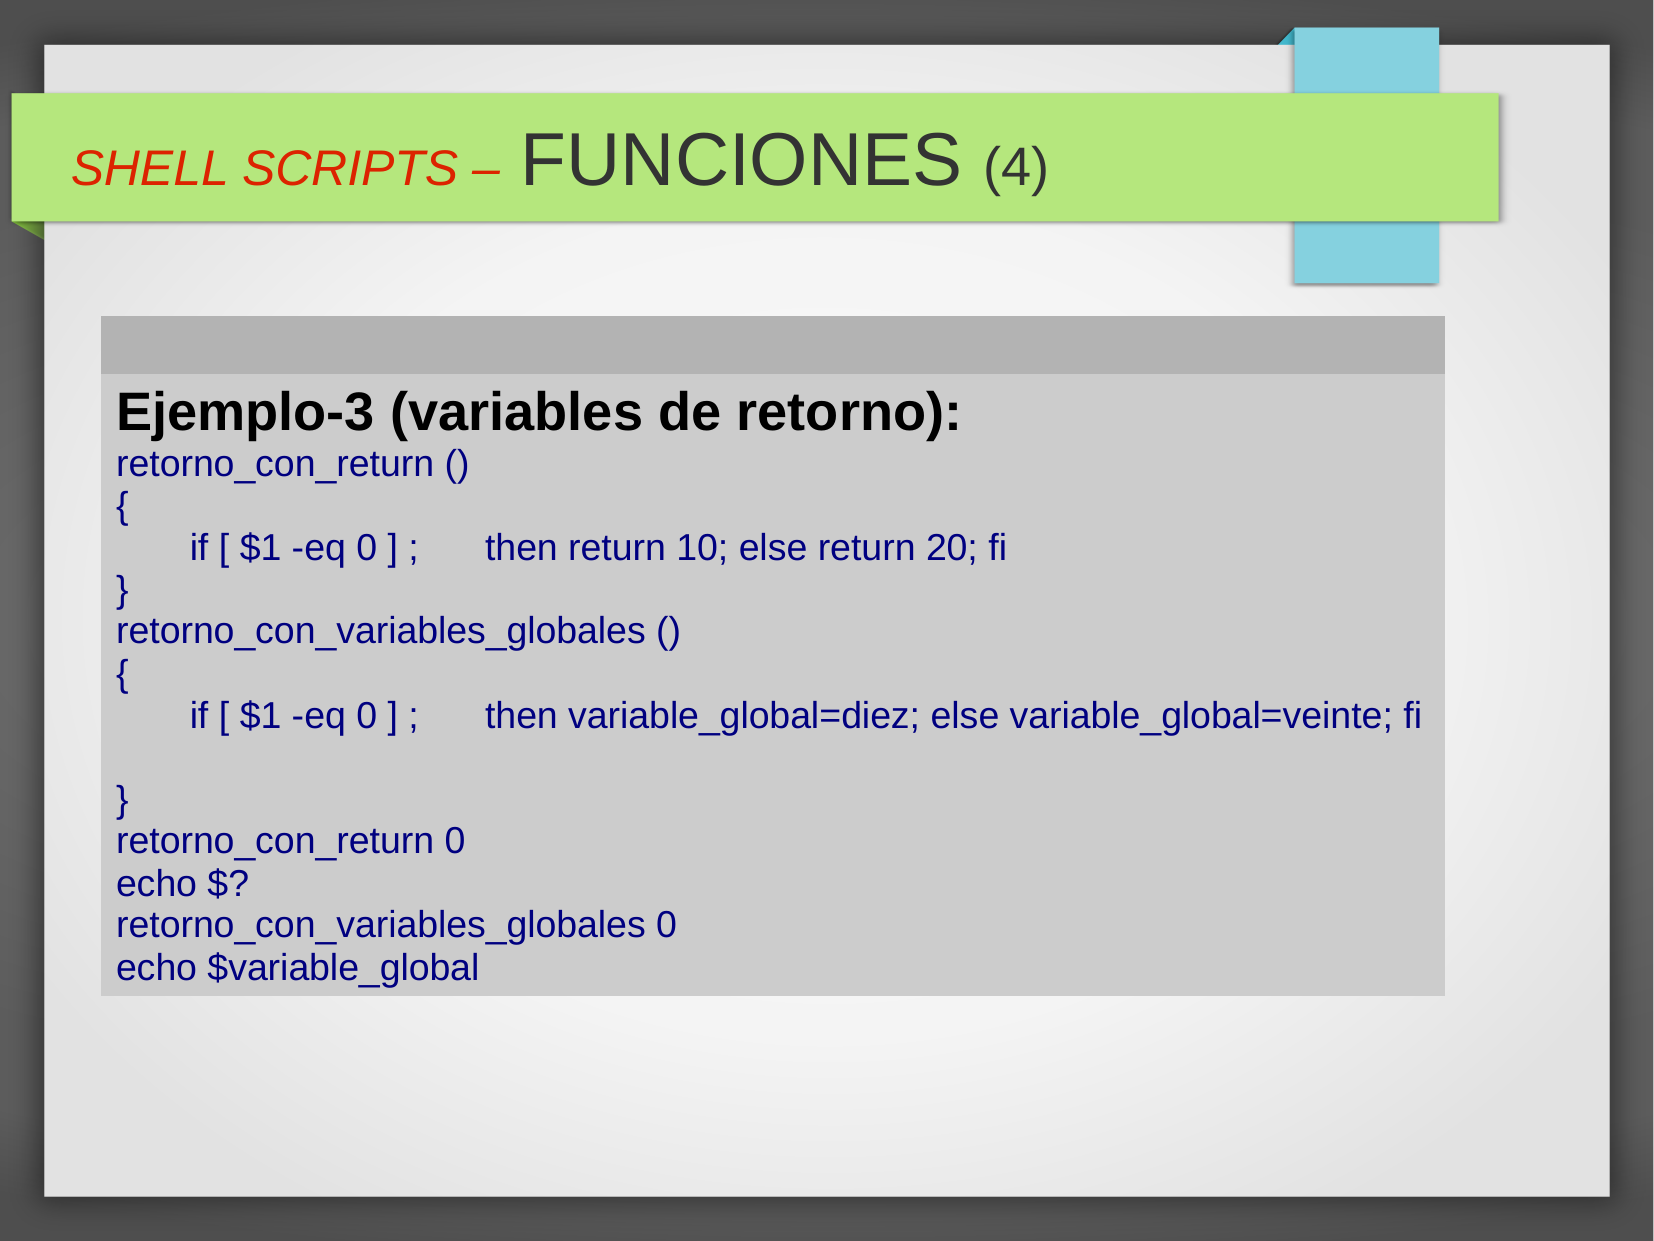

# SHELL SCRIPTS – FUNCIONES (4)
| |
| --- |
| Ejemplo-3 (variables de retorno): retorno\_con\_return () { if [ $1 -eq 0 ] ; then return 10; else return 20; fi } retorno\_con\_variables\_globales () { if [ $1 -eq 0 ] ; then variable\_global=diez; else variable\_global=veinte; fi } retorno\_con\_return 0 echo $? retorno\_con\_variables\_globales 0 echo $variable\_global |